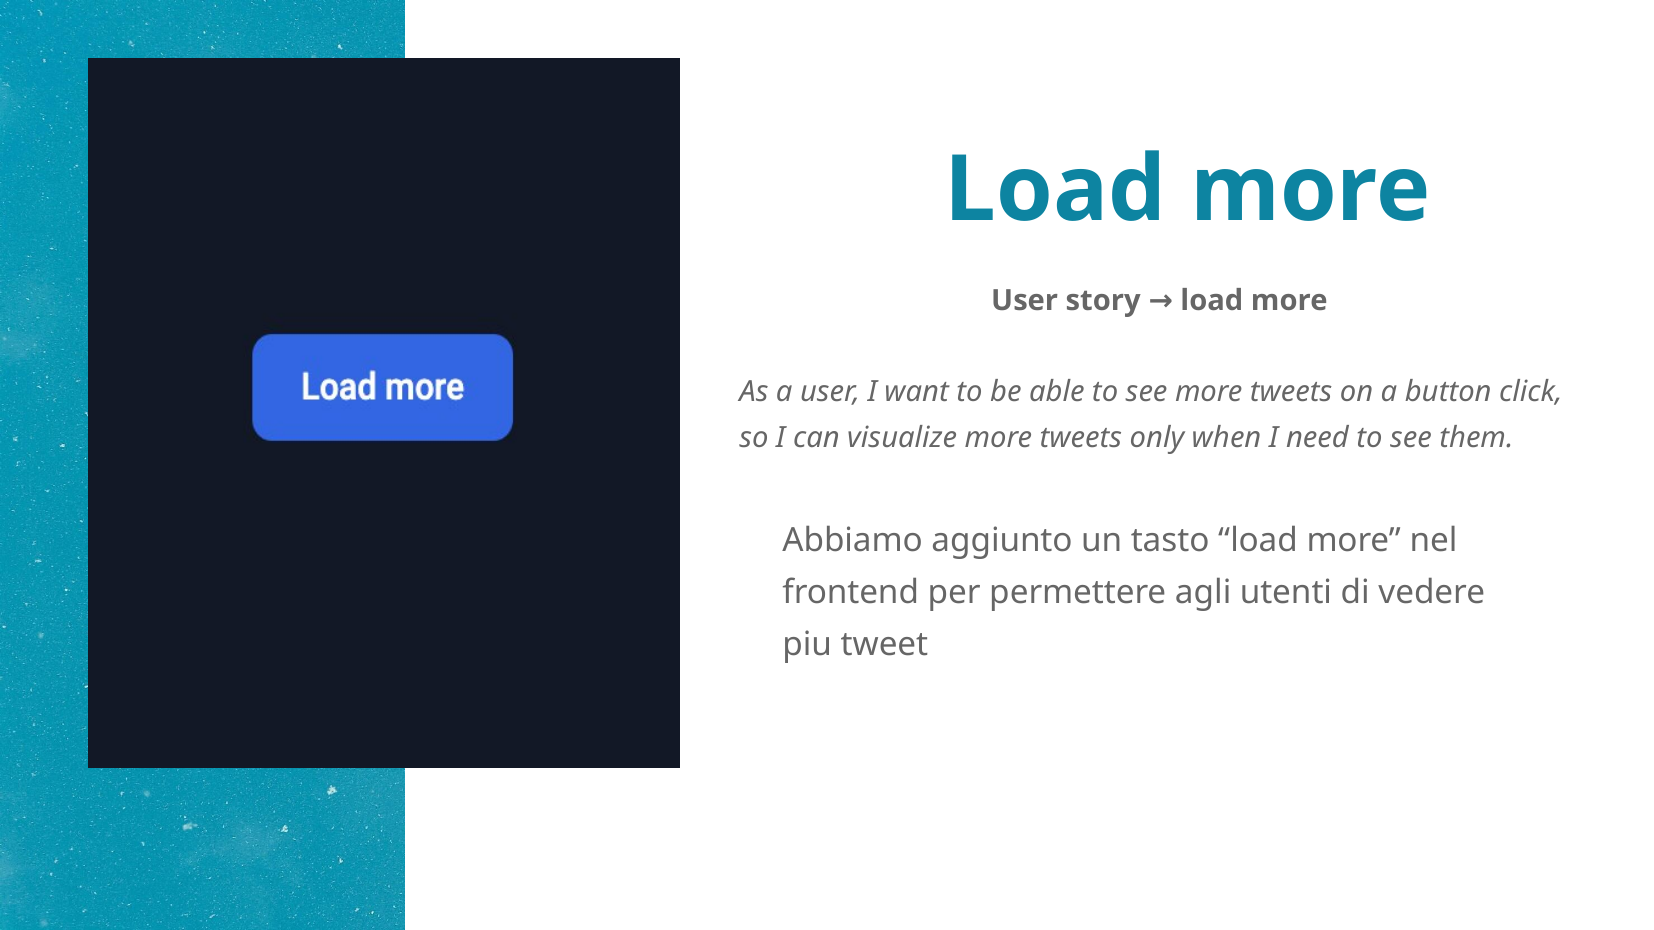

# Load more
User story → load more
As a user, I want to be able to see more tweets on a button click, so I can visualize more tweets only when I need to see them.
Abbiamo aggiunto un tasto “load more” nel frontend per permettere agli utenti di vedere piu tweet